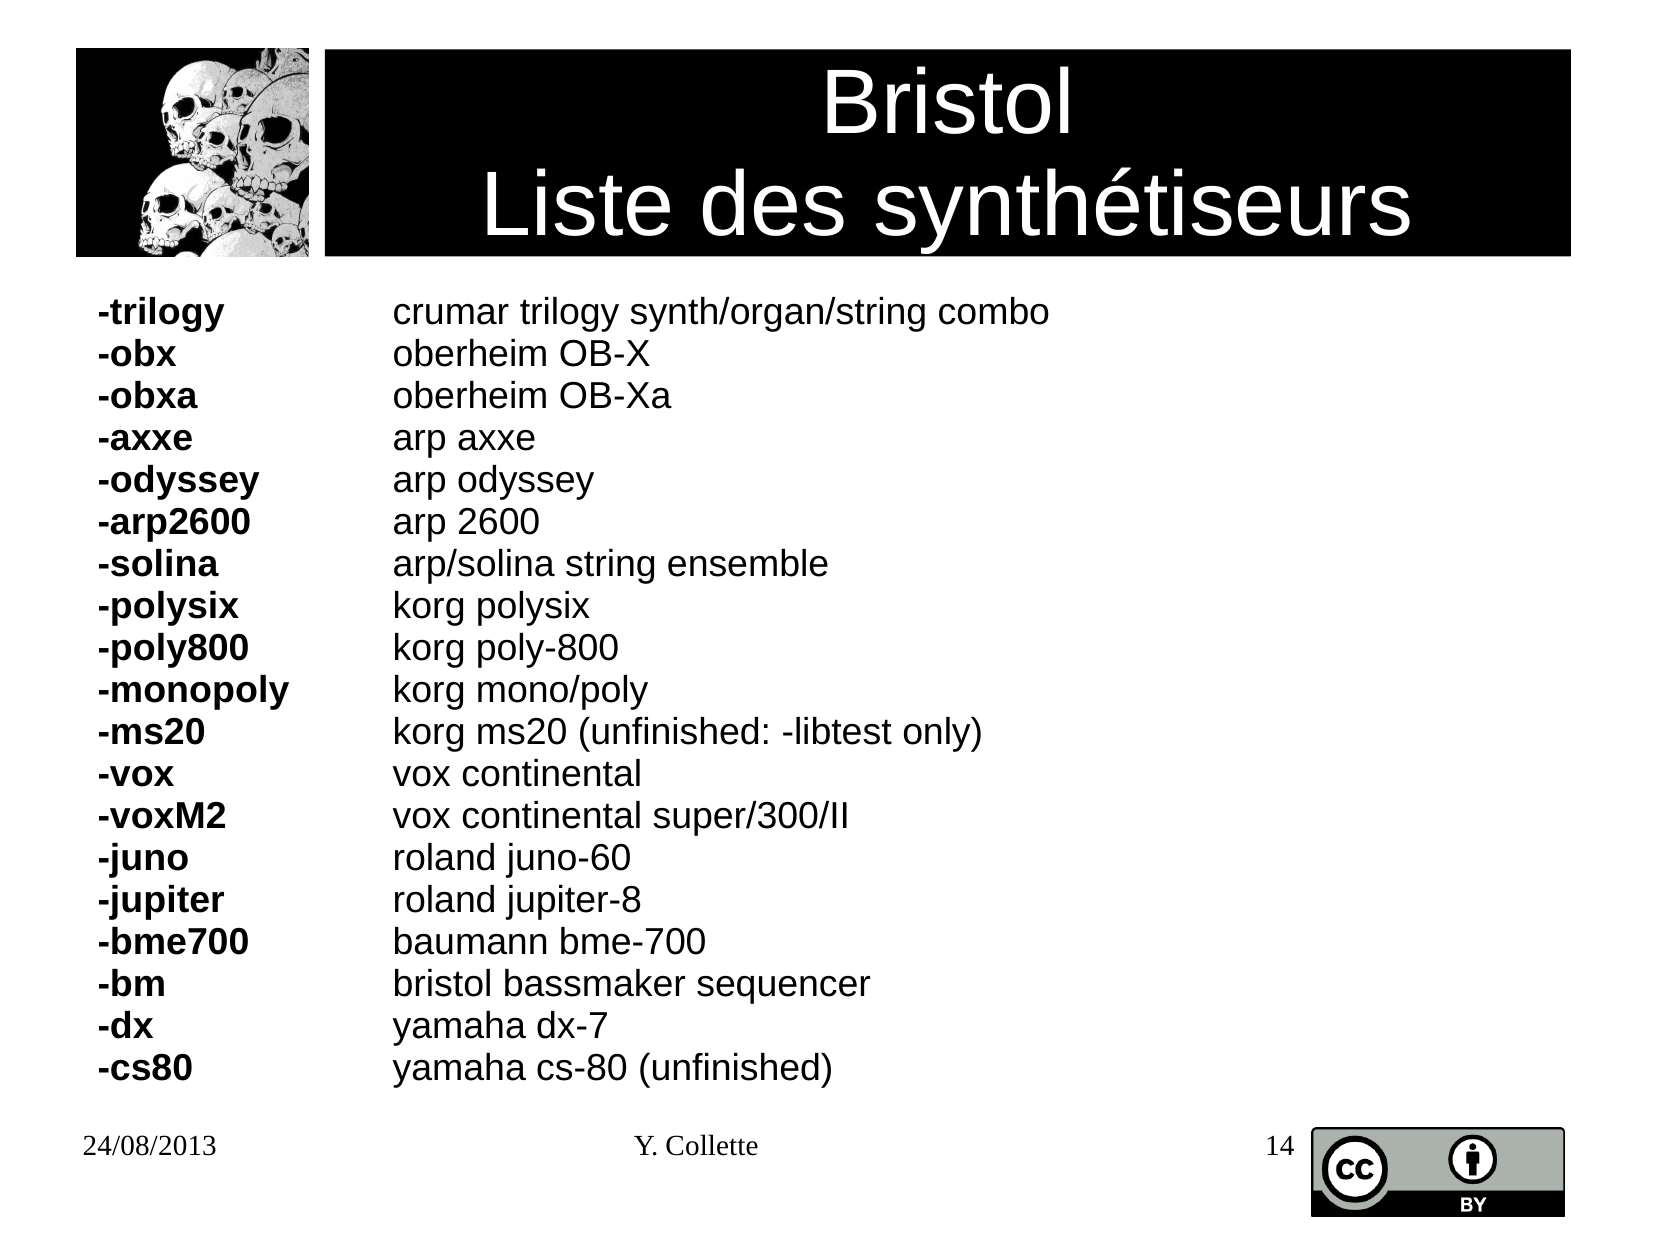

# Bristol Liste des synthétiseurs
-trilogy			crumar trilogy synth/organ/string combo
-obx			oberheim OB-X
-obxa			oberheim OB-Xa
-axxe			arp axxe
-odyssey		arp odyssey
-arp2600		arp 2600
-solina			arp/solina string ensemble
-polysix			korg polysix
-poly800		korg poly-800
-monopoly		korg mono/poly
-ms20			korg ms20 (unfinished: -libtest only)
-vox			vox continental
-voxM2			vox continental super/300/II
-juno			roland juno-60
-jupiter			roland jupiter-8
-bme700		baumann bme-700
-bm				bristol bassmaker sequencer
-dx				yamaha dx-7
-cs80			yamaha cs-80 (unfinished)
Y. Collette
14